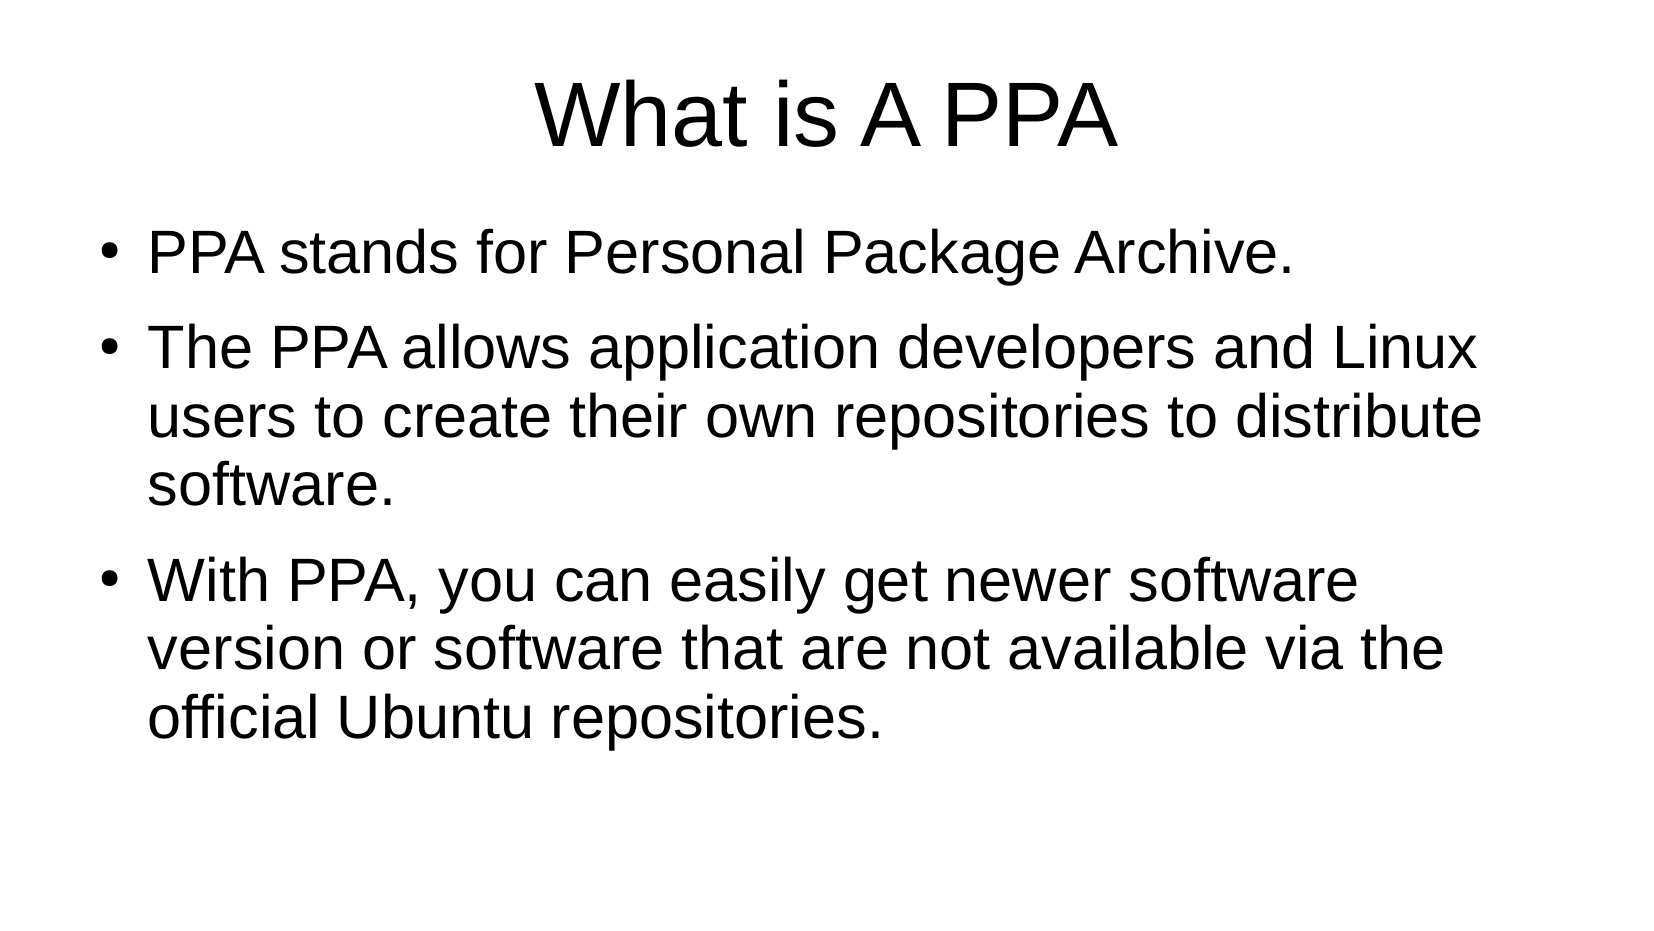

# What is A PPA
PPA stands for Personal Package Archive.
The PPA allows application developers and Linux users to create their own repositories to distribute software.
With PPA, you can easily get newer software version or software that are not available via the official Ubuntu repositories.